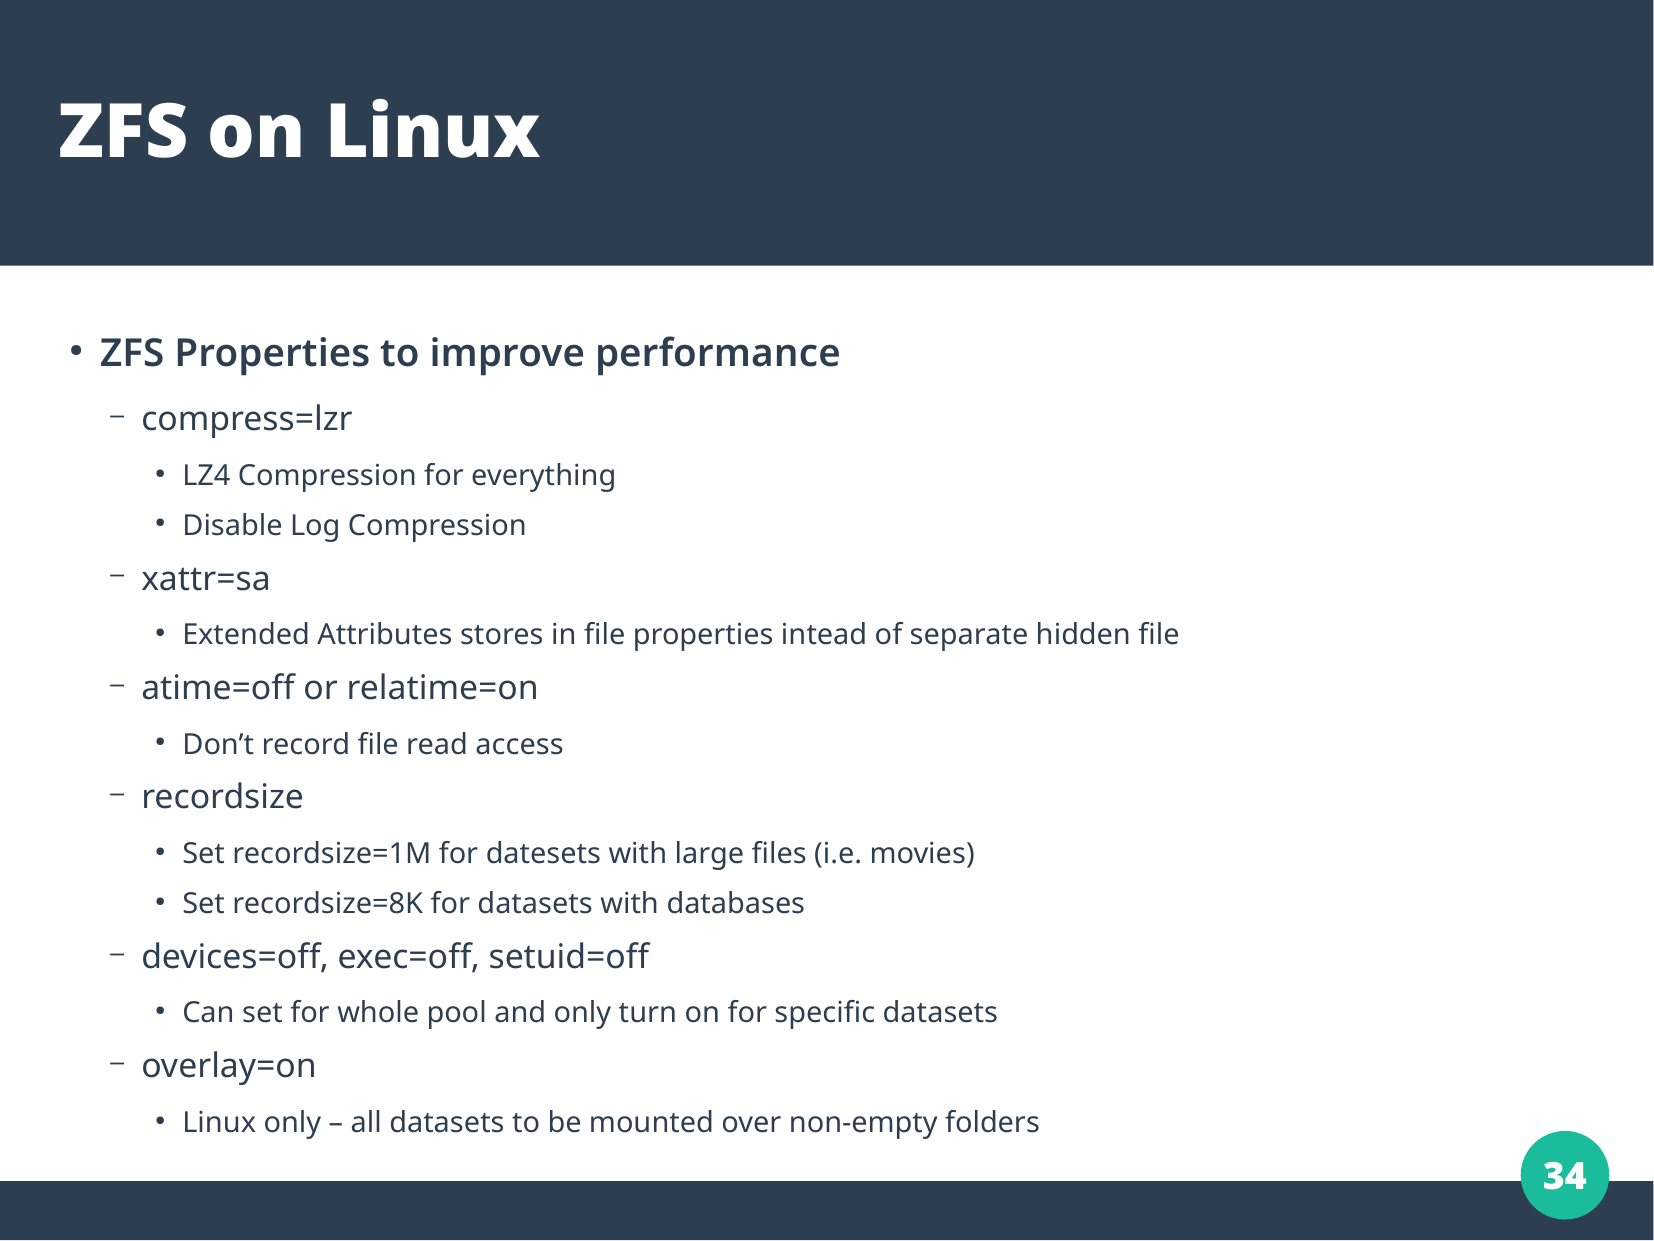

# ZFS on Linux
ZFS Properties to improve performance
compress=lzr
LZ4 Compression for everything
Disable Log Compression
xattr=sa
Extended Attributes stores in file properties intead of separate hidden file
atime=off or relatime=on
Don’t record file read access
recordsize
Set recordsize=1M for datesets with large files (i.e. movies)
Set recordsize=8K for datasets with databases
devices=off, exec=off, setuid=off
Can set for whole pool and only turn on for specific datasets
overlay=on
Linux only – all datasets to be mounted over non-empty folders
34